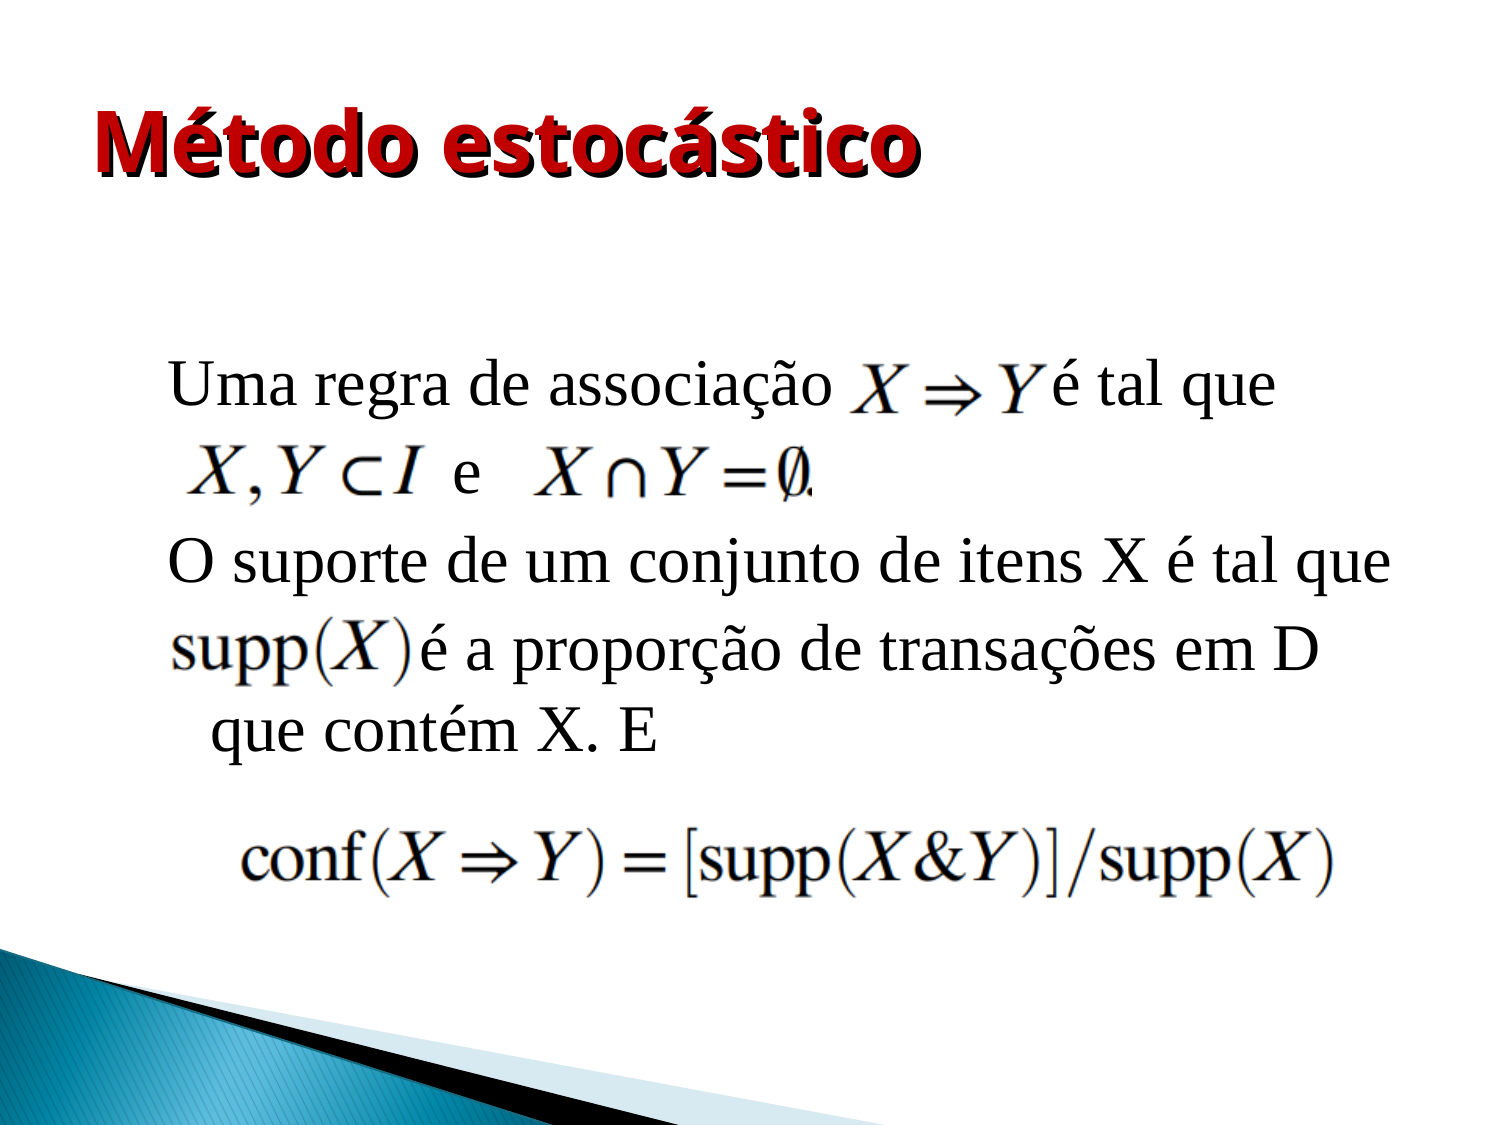

Método estocástico
# Uma regra de associação é tal que
 e
O suporte de um conjunto de itens X é tal que
 é a proporção de transações em D que contém X. E